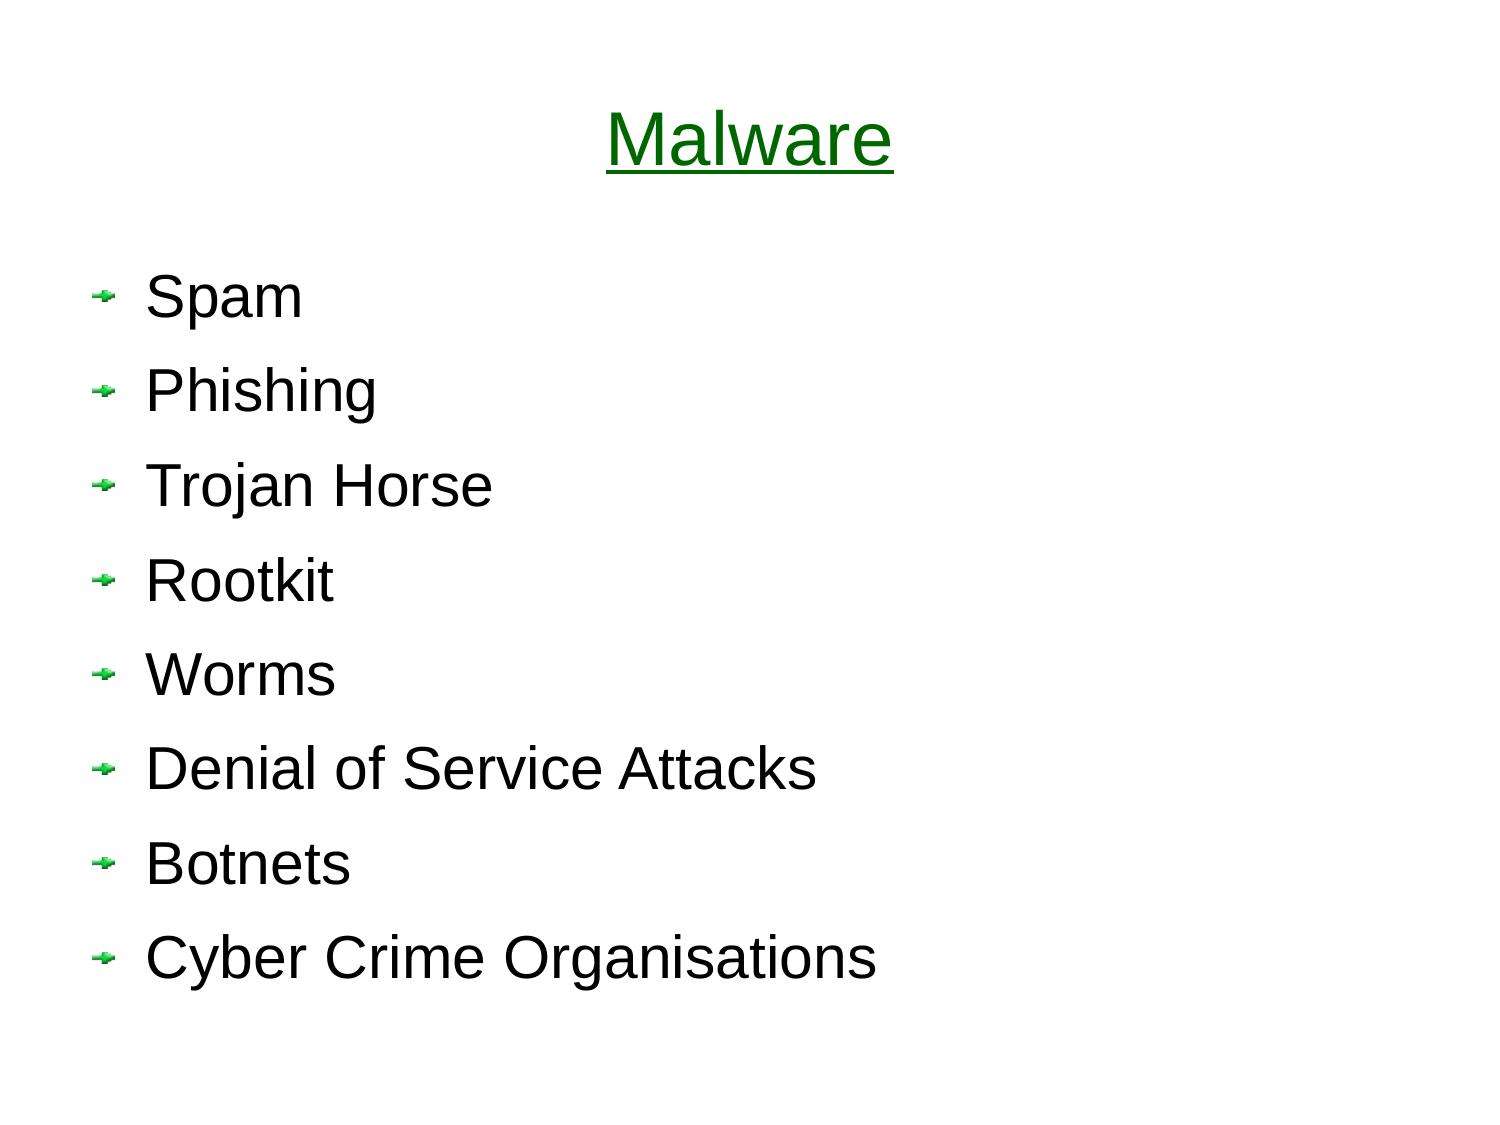

# Malware
Spam
Phishing
Trojan Horse
Rootkit
Worms
Denial of Service Attacks
Botnets
Cyber Crime Organisations